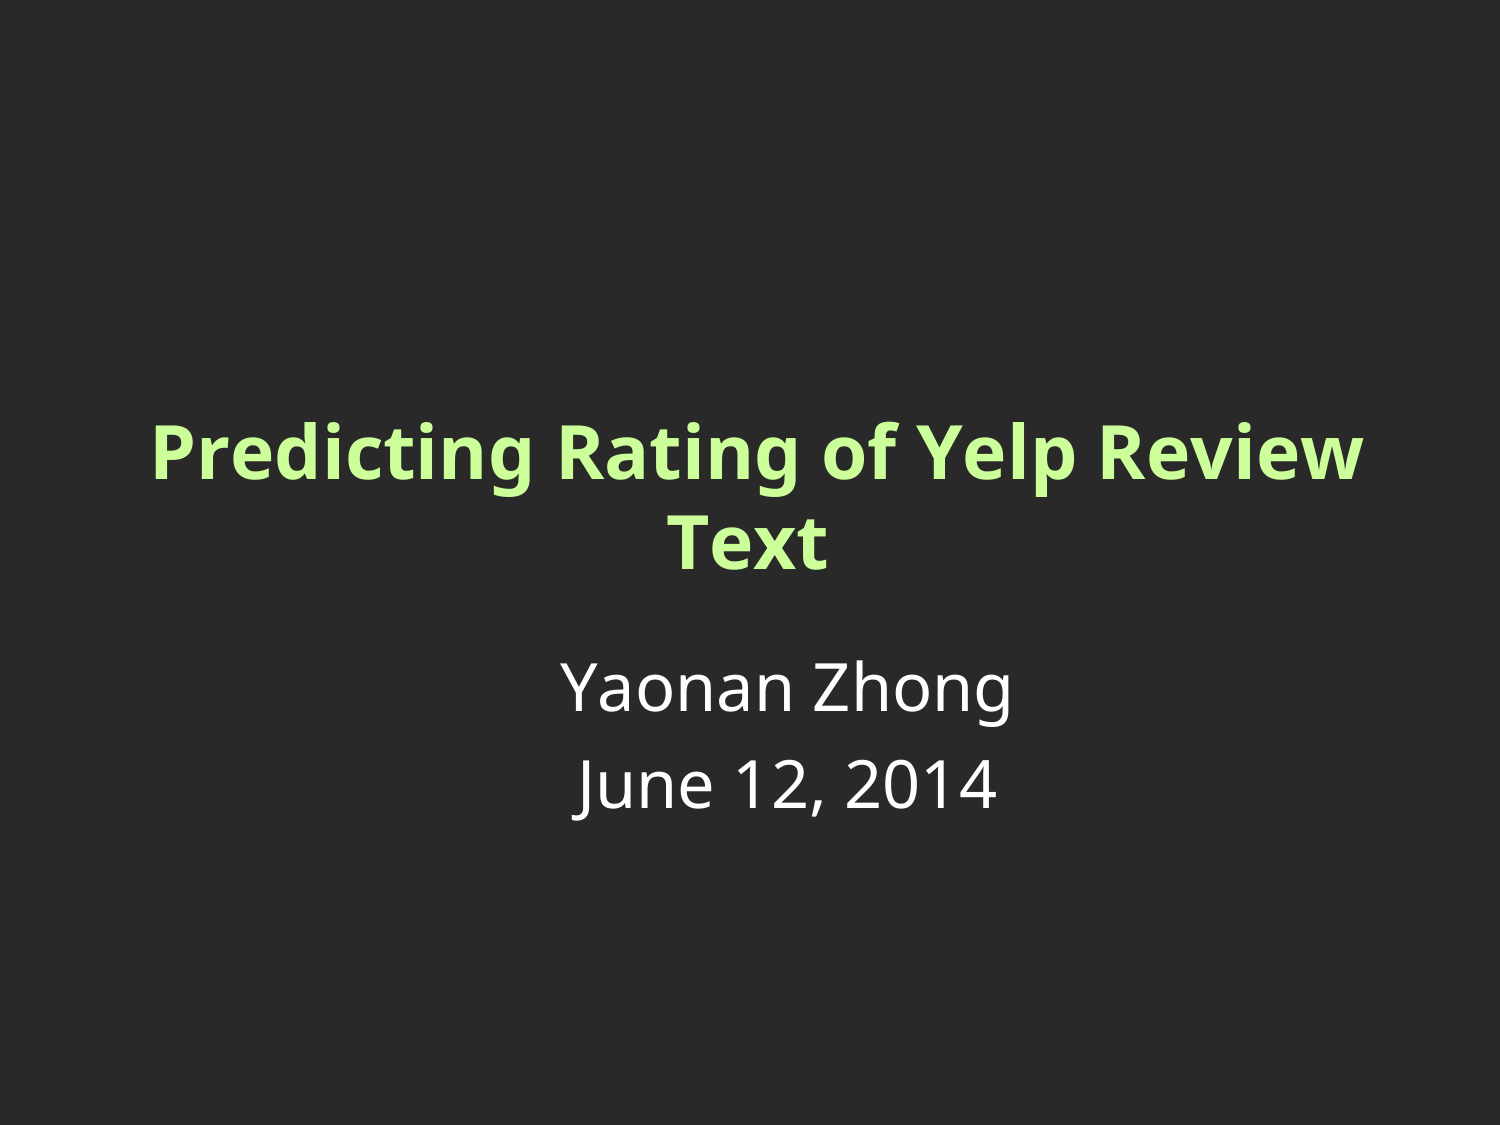

# Predicting Rating of Yelp Review Text
Yaonan Zhong
June 12, 2014